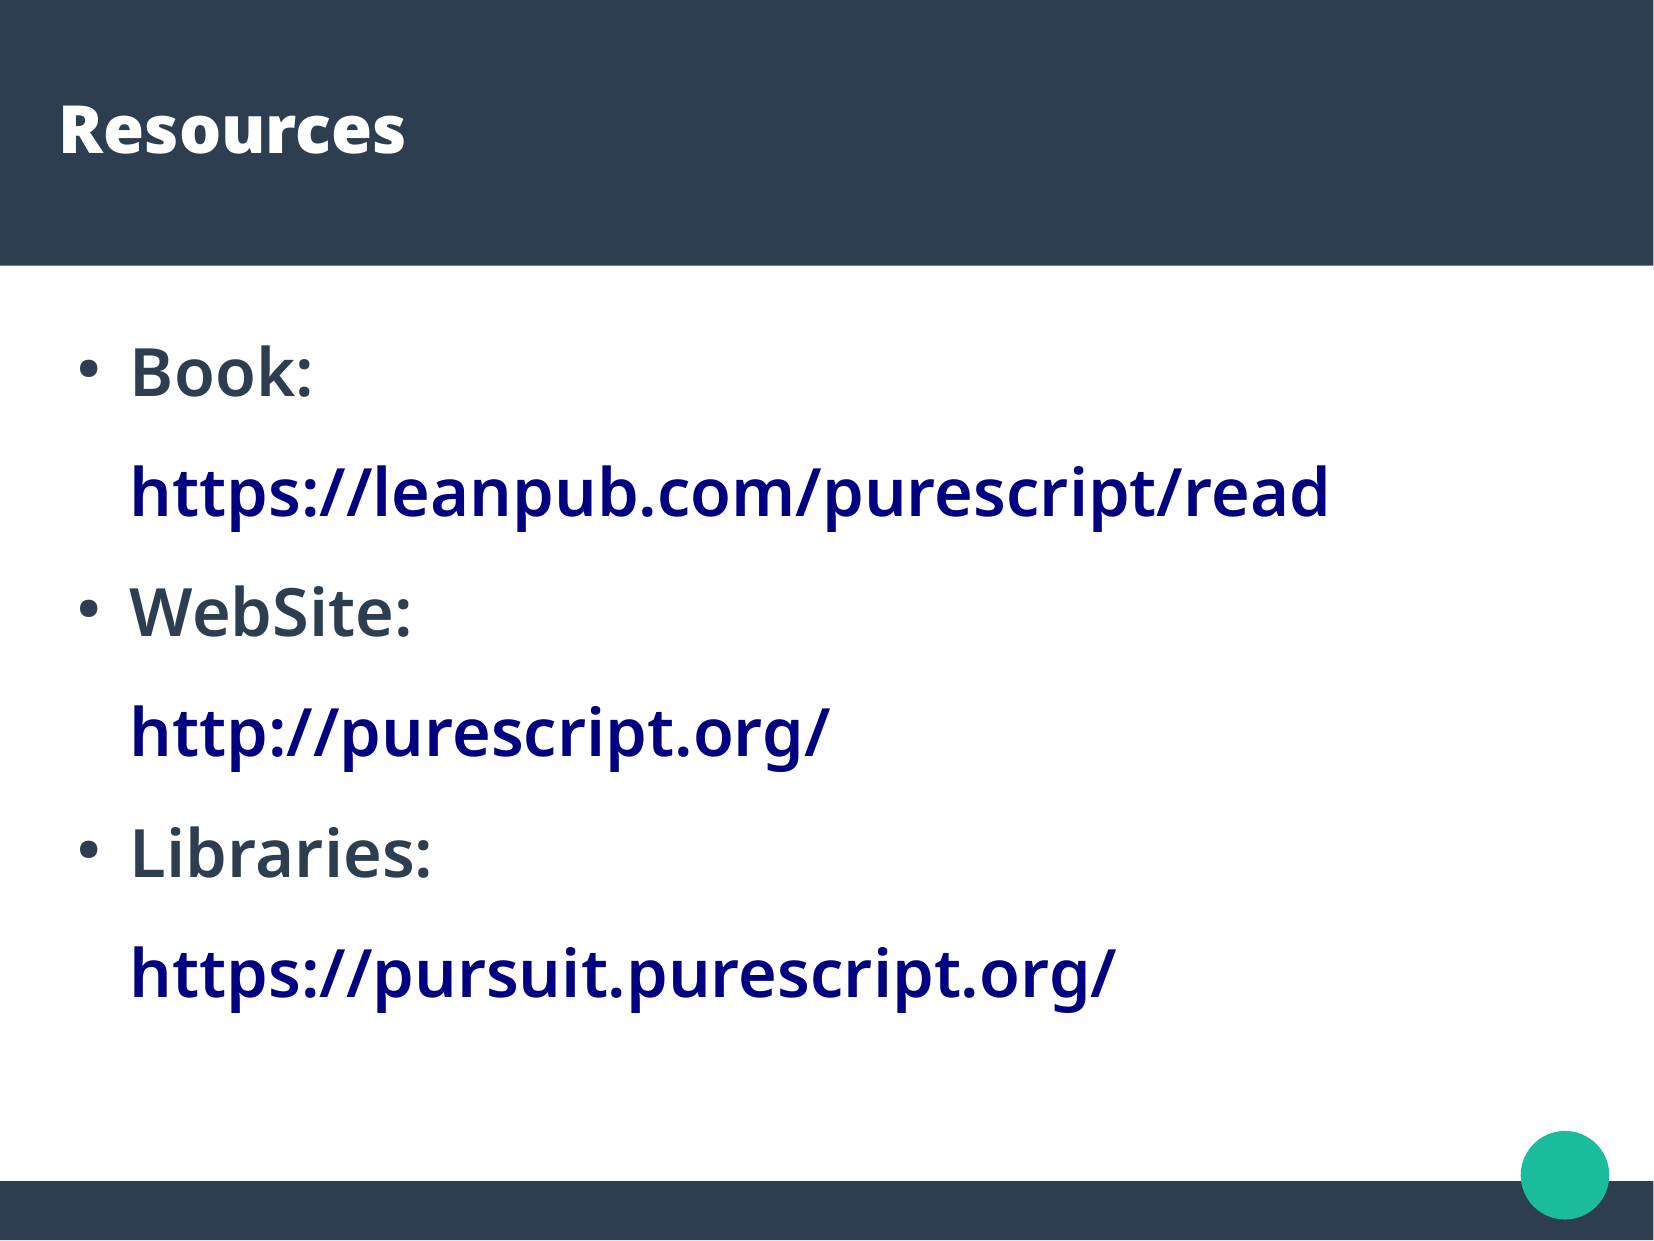

# Resources
Book:
https://leanpub.com/purescript/read
WebSite:
http://purescript.org/
Libraries:
https://pursuit.purescript.org/